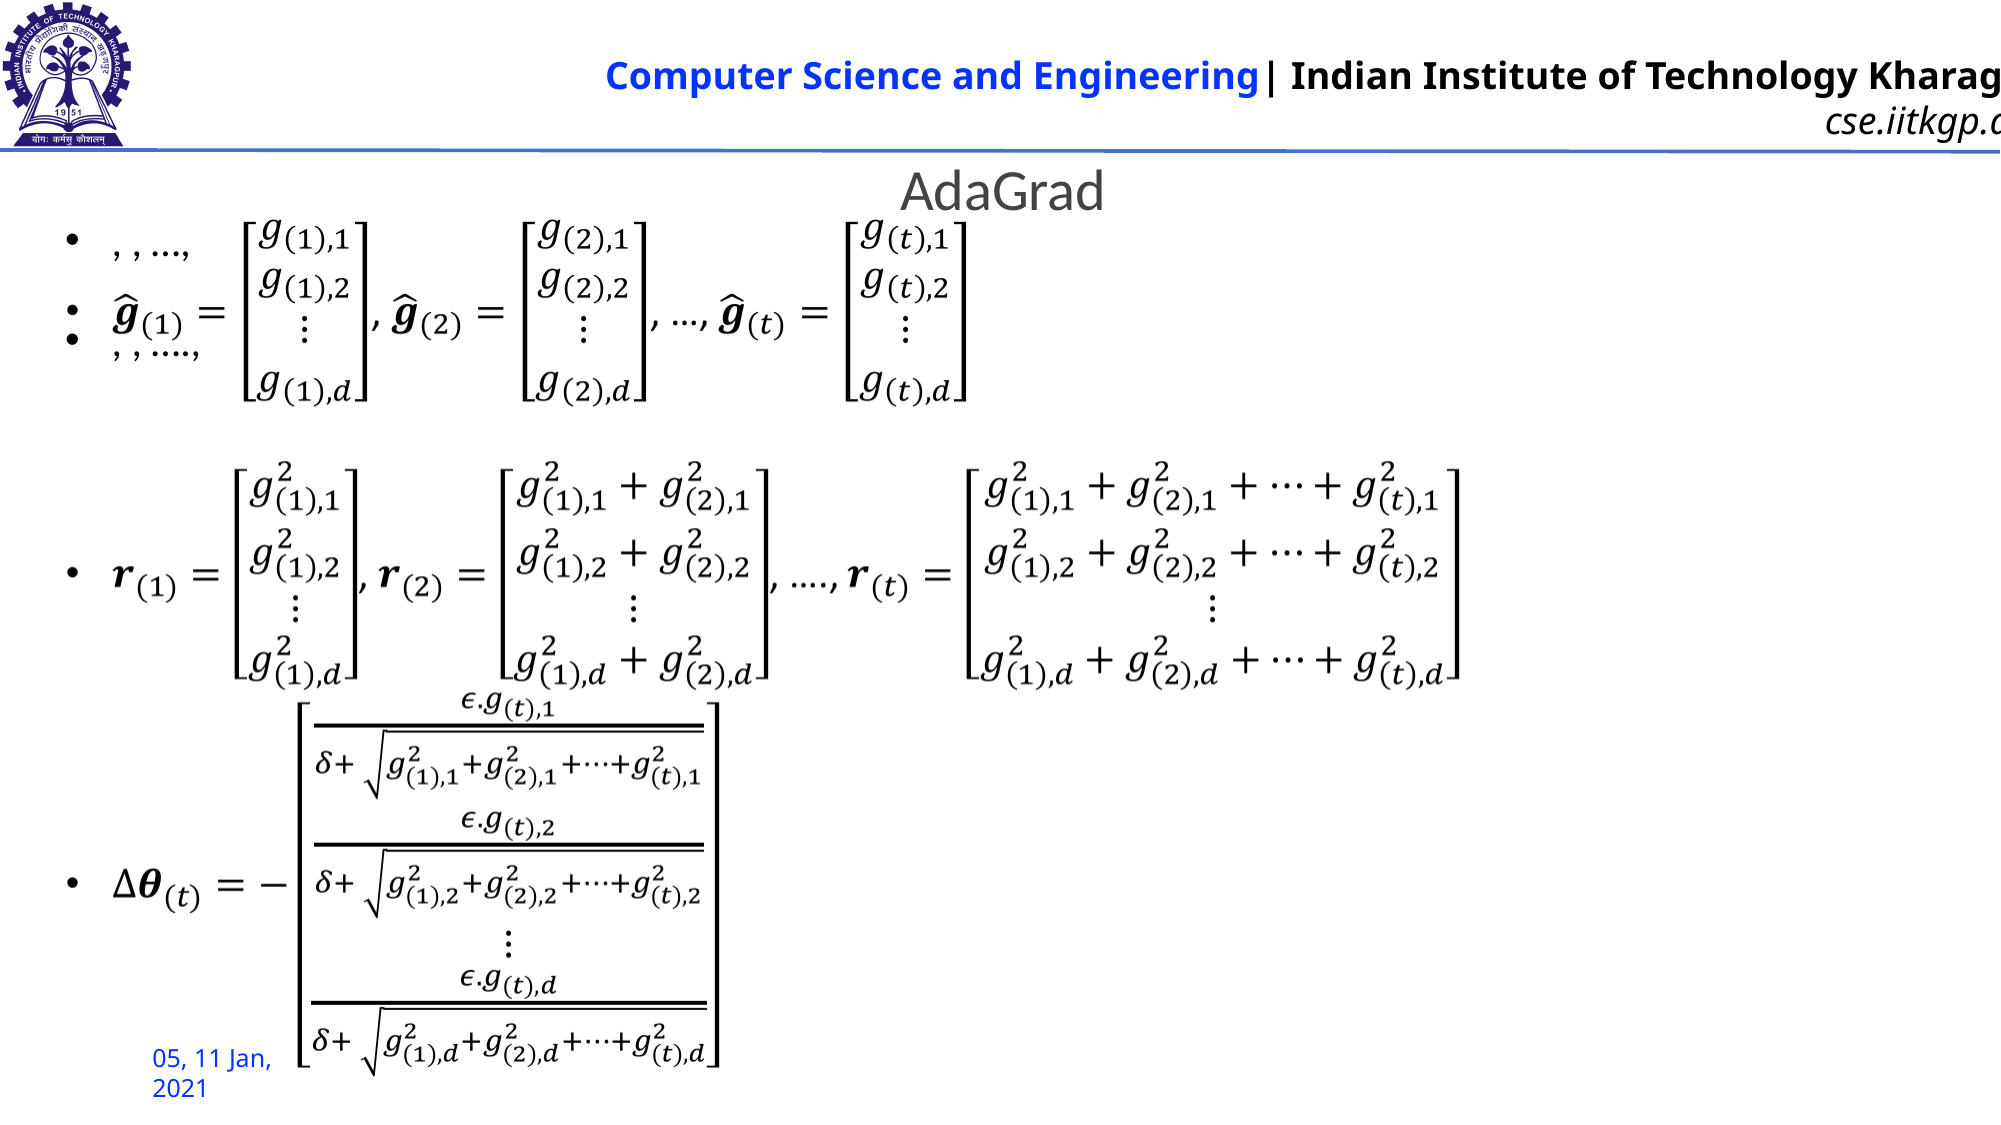

AdaGrad
, , …,
, , ….,
05, 11 Jan, 2021